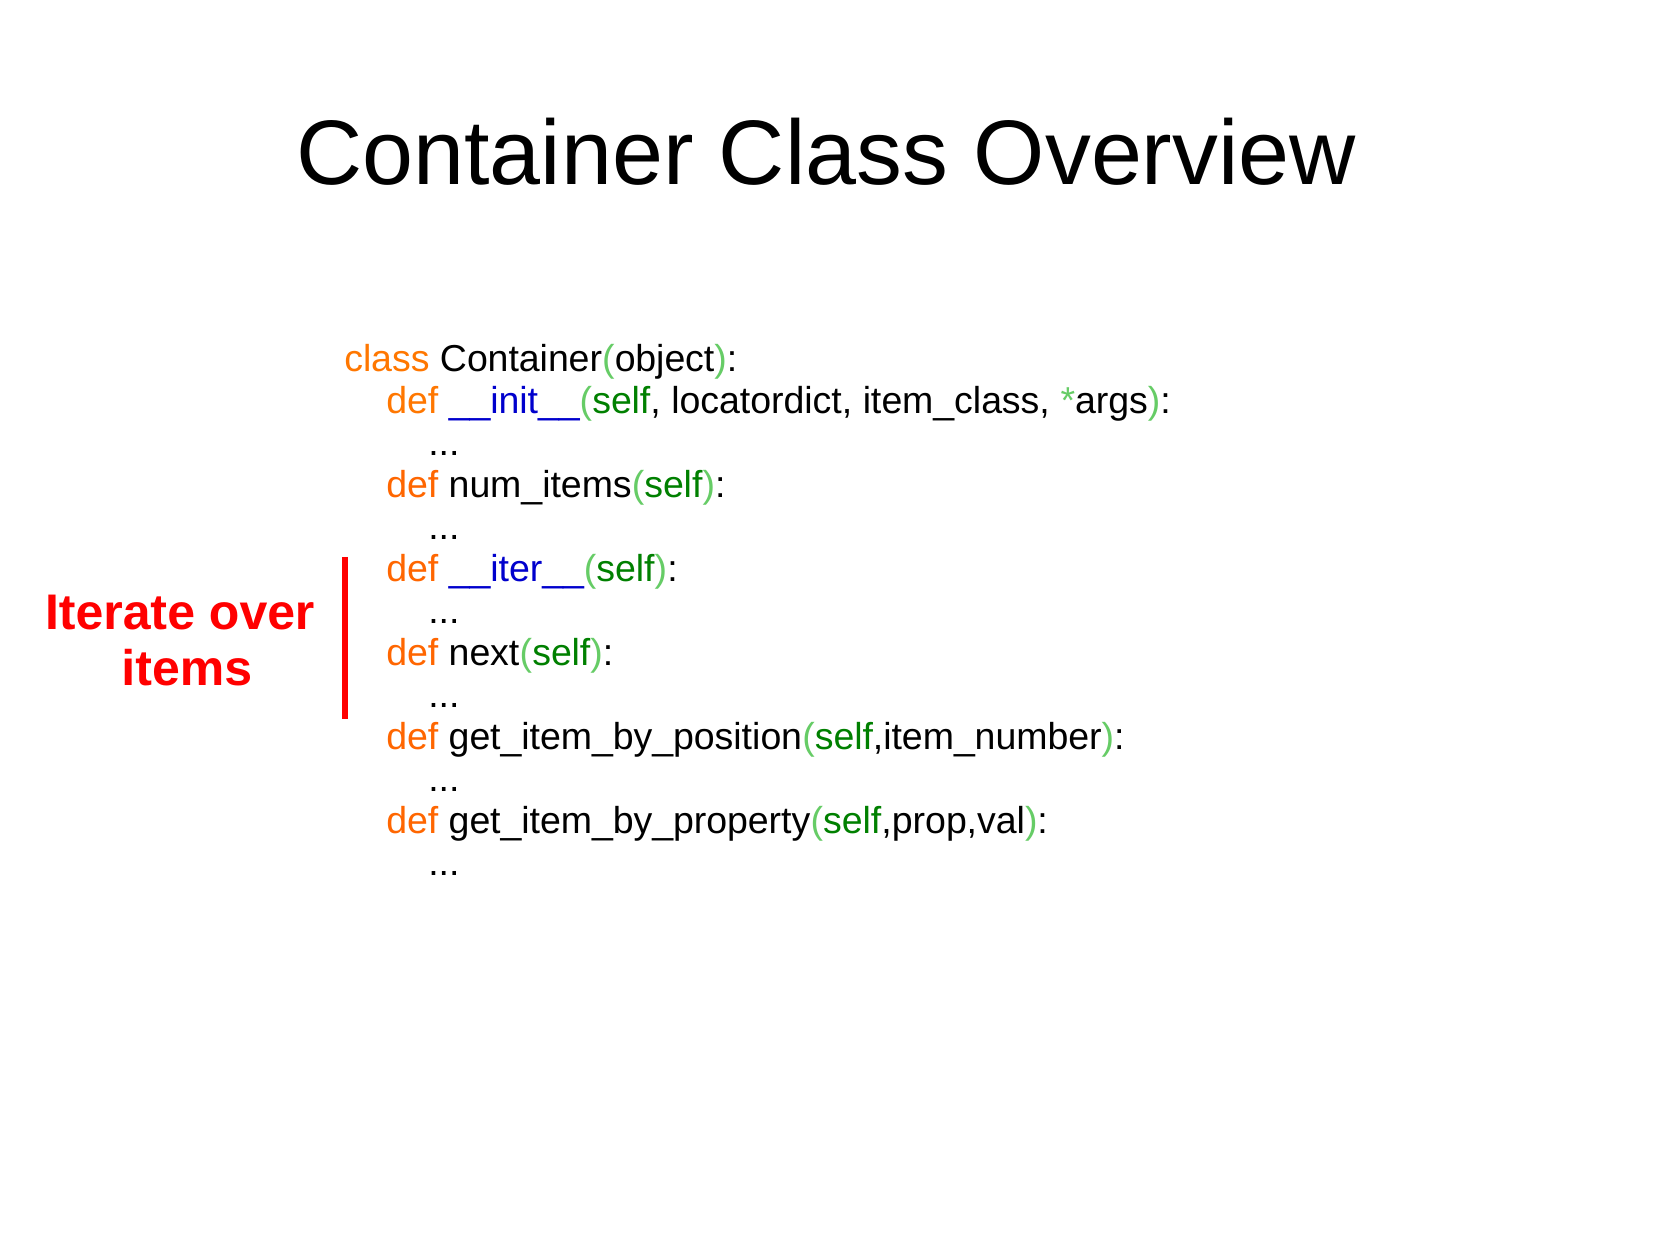

# Container Class Overview
class Container(object):
 def __init__(self, locatordict, item_class, *args):
 ...
 def num_items(self):
 ...
 def __iter__(self):
 ...
 def next(self):
 ...
 def get_item_by_position(self,item_number):
 ...
 def get_item_by_property(self,prop,val):
 ...
Iterate over
 items